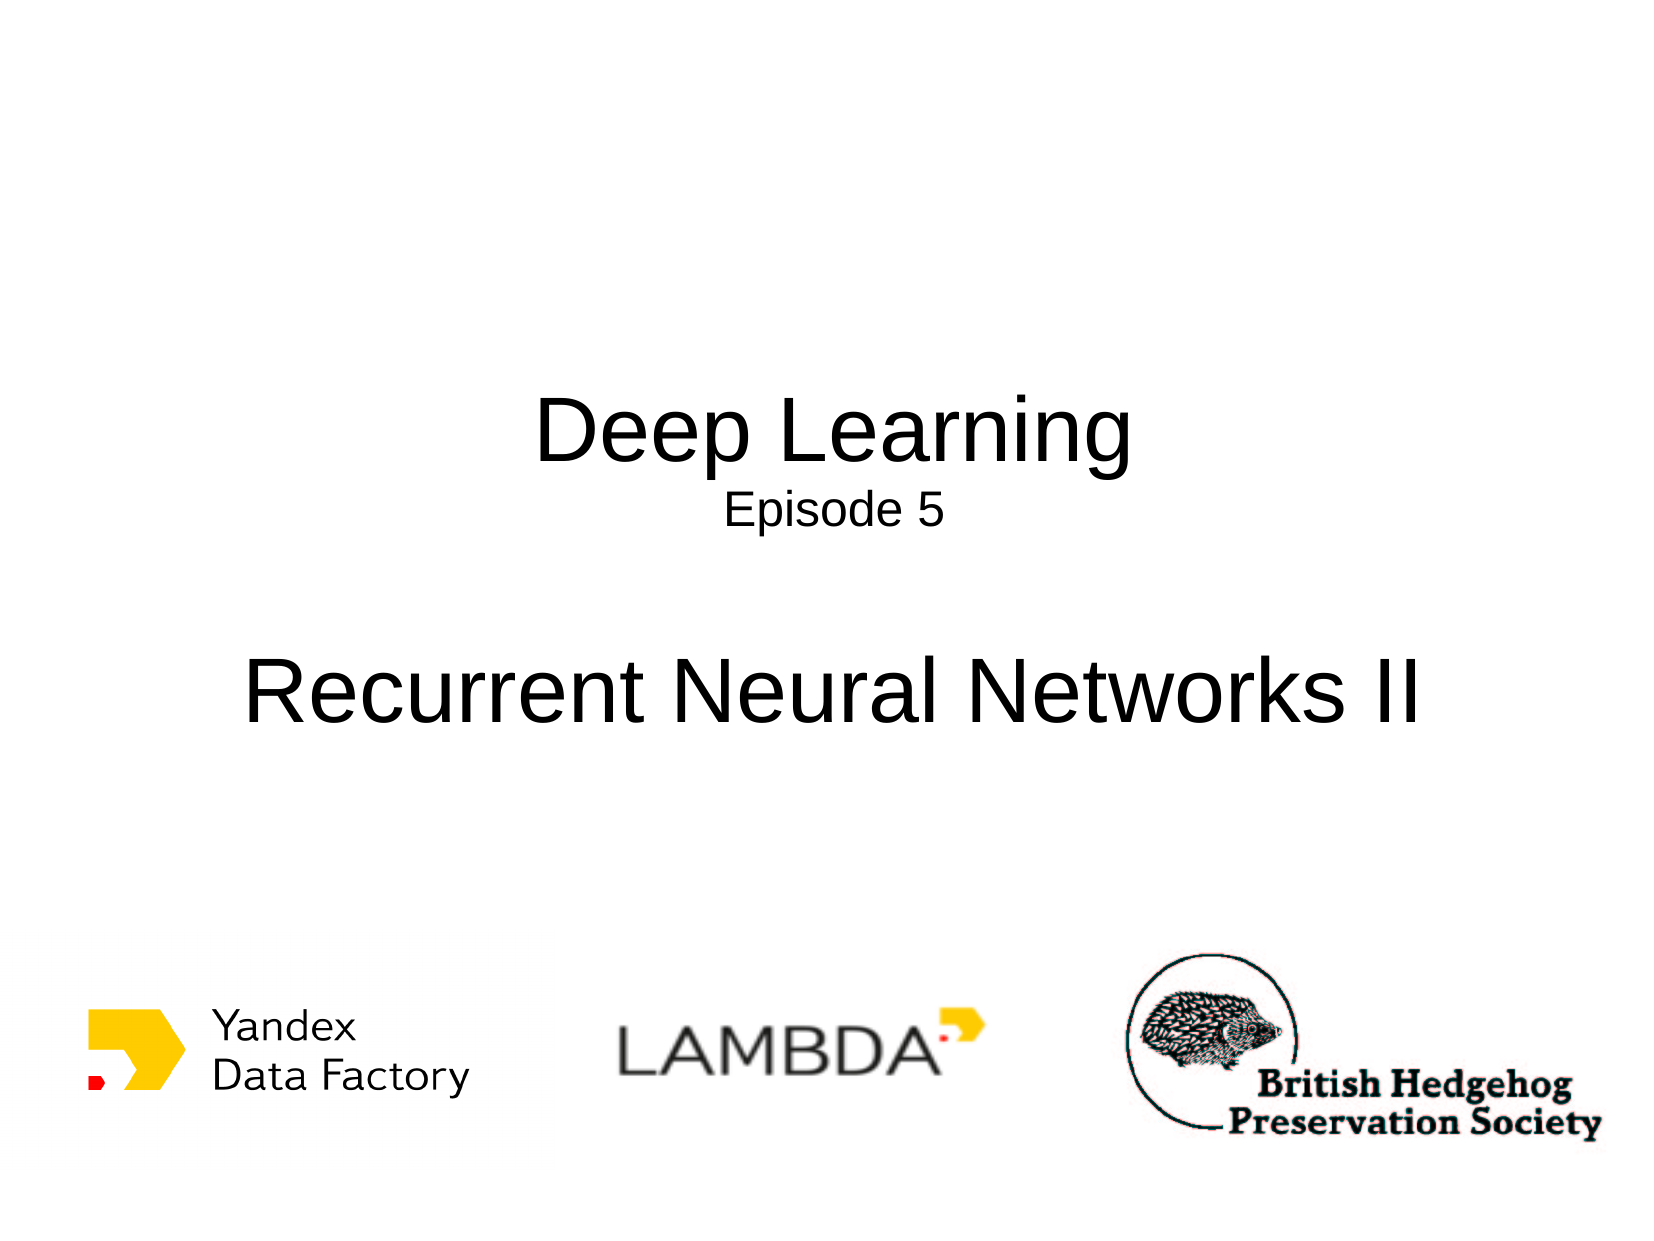

# Deep Learning Episode 5 Recurrent Neural Networks II
4